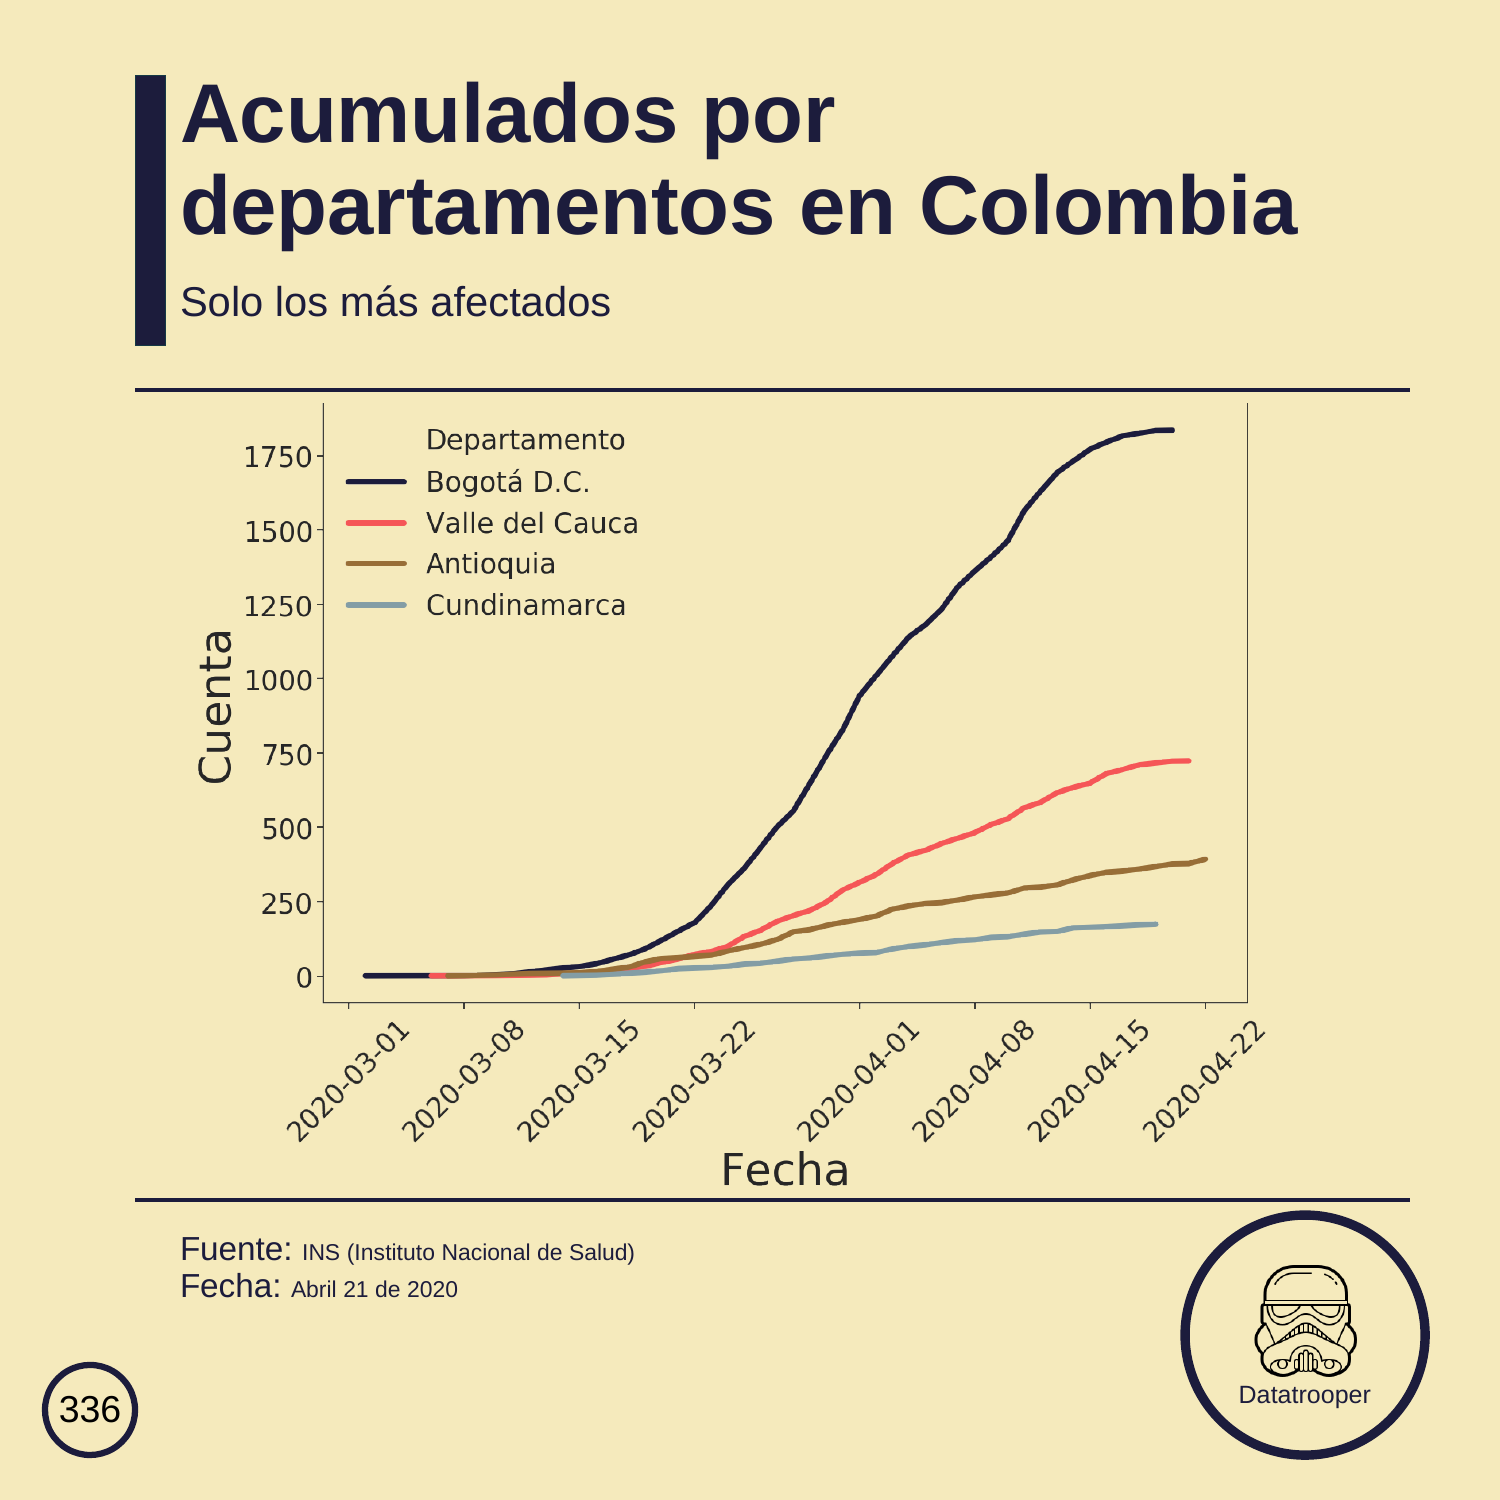

# Acumulados por departamentos en Colombia
Solo los más afectados
Fuente: INS (Instituto Nacional de Salud)
Fecha: Abril 21 de 2020
336
Datatrooper